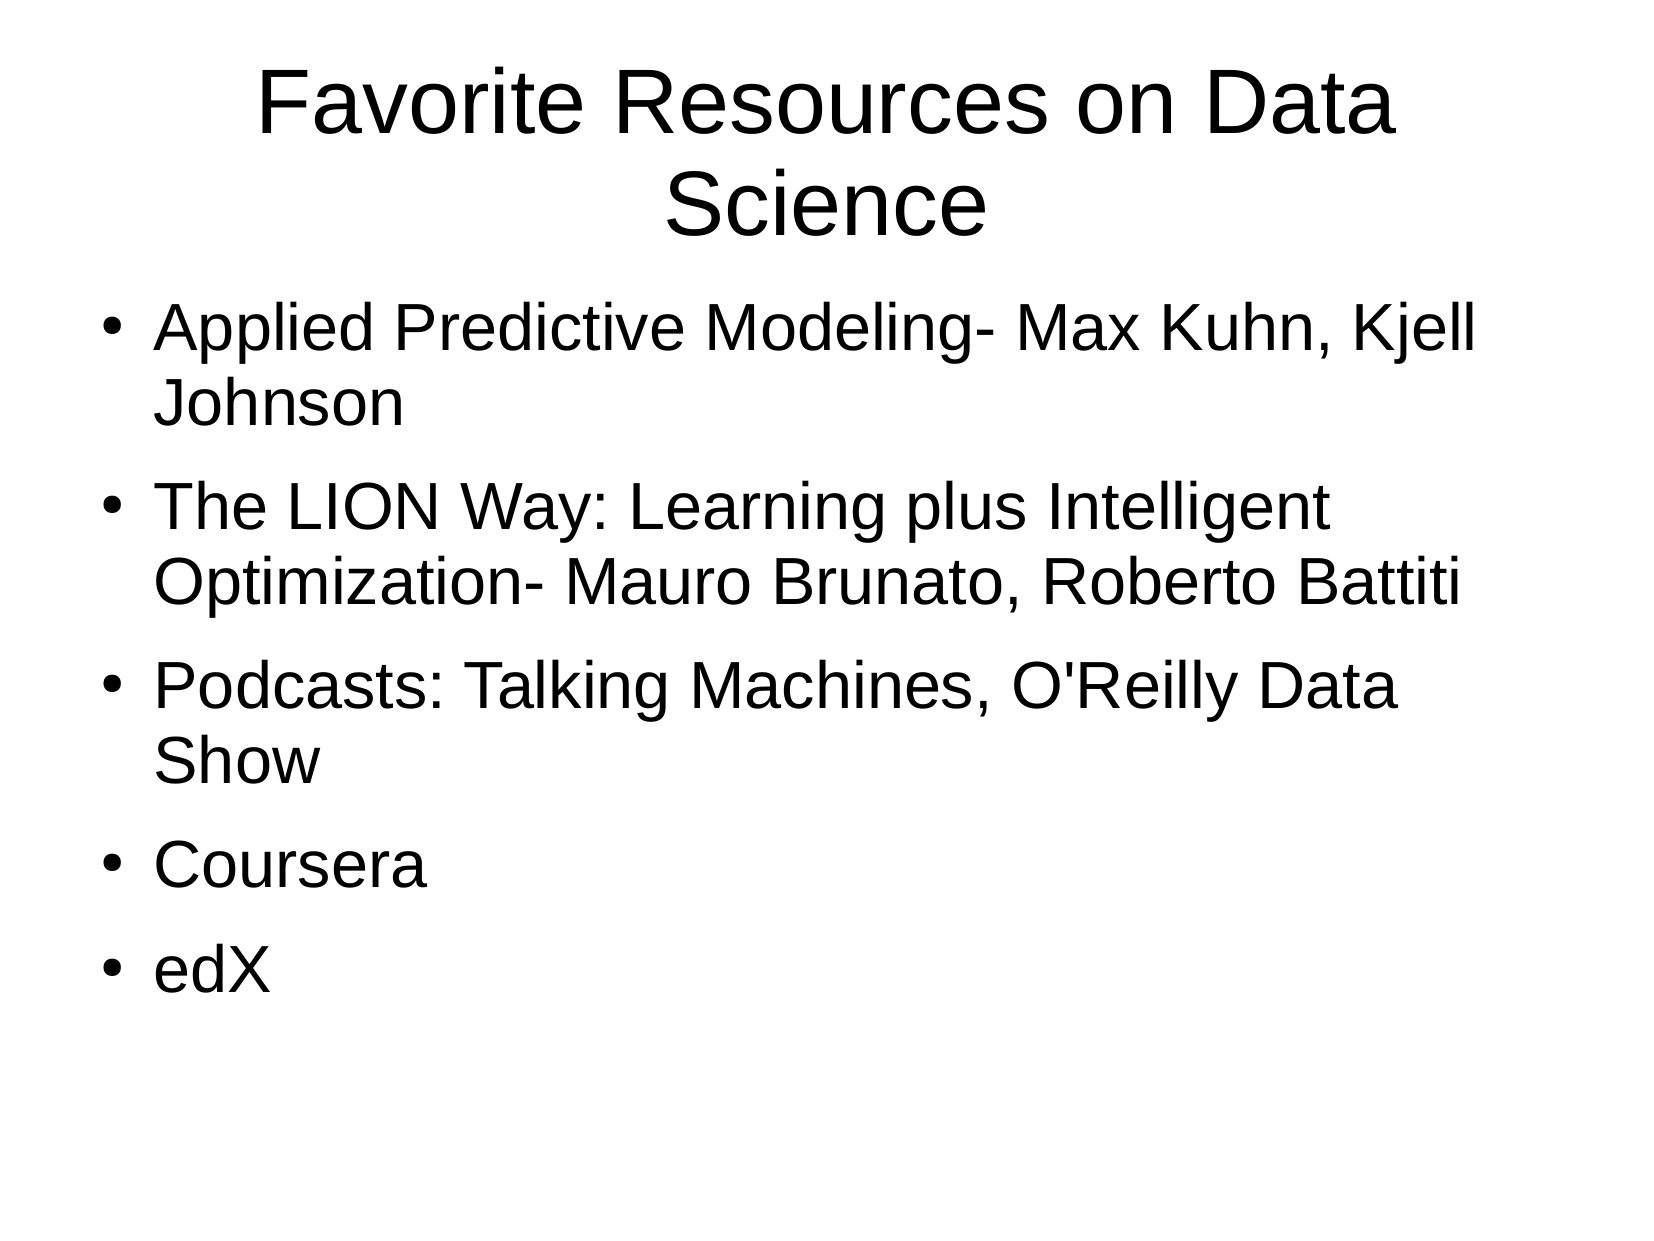

# Favorite Resources on Data Science
Applied Predictive Modeling- Max Kuhn, Kjell Johnson
The LION Way: Learning plus Intelligent Optimization- Mauro Brunato, Roberto Battiti
Podcasts: Talking Machines, O'Reilly Data Show
Coursera
edX